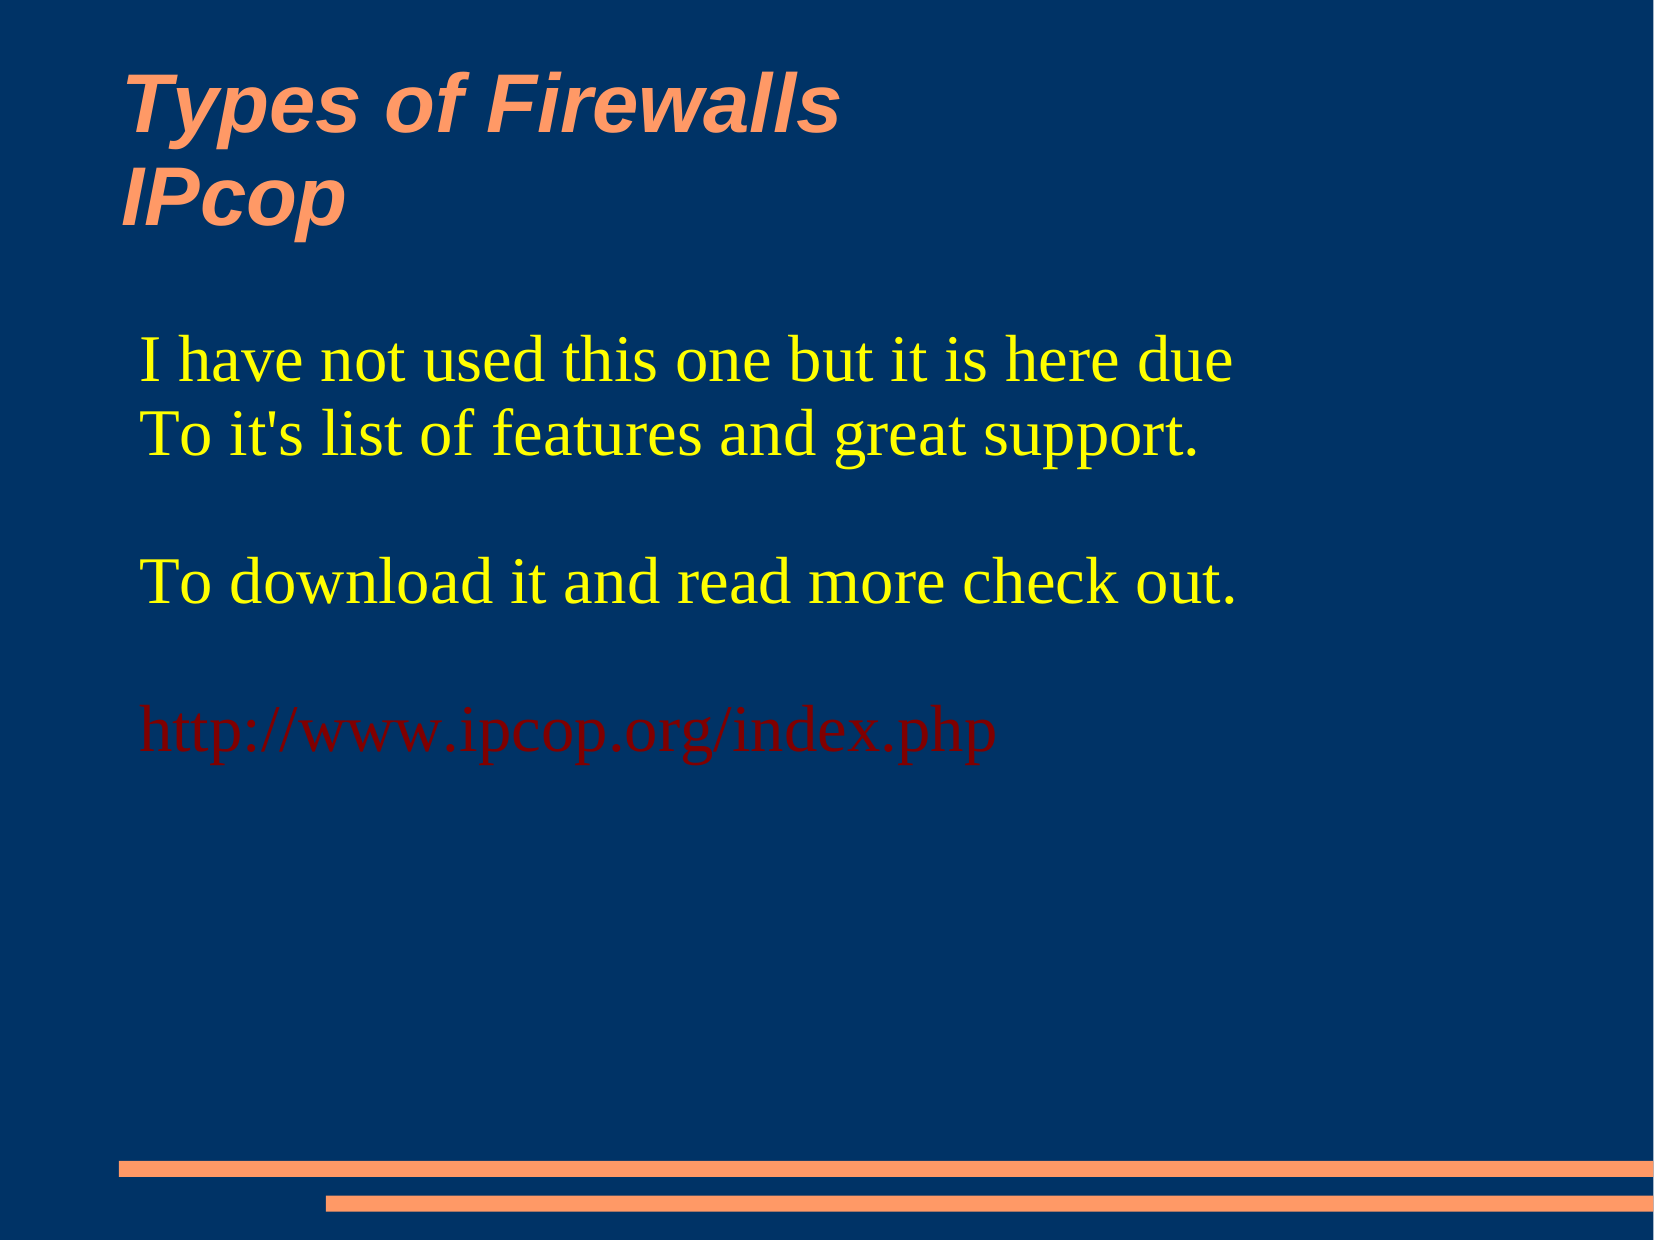

# Types of Firewalls IPcop
I have not used this one but it is here due
To it's list of features and great support.
To download it and read more check out.
http://www.ipcop.org/index.php